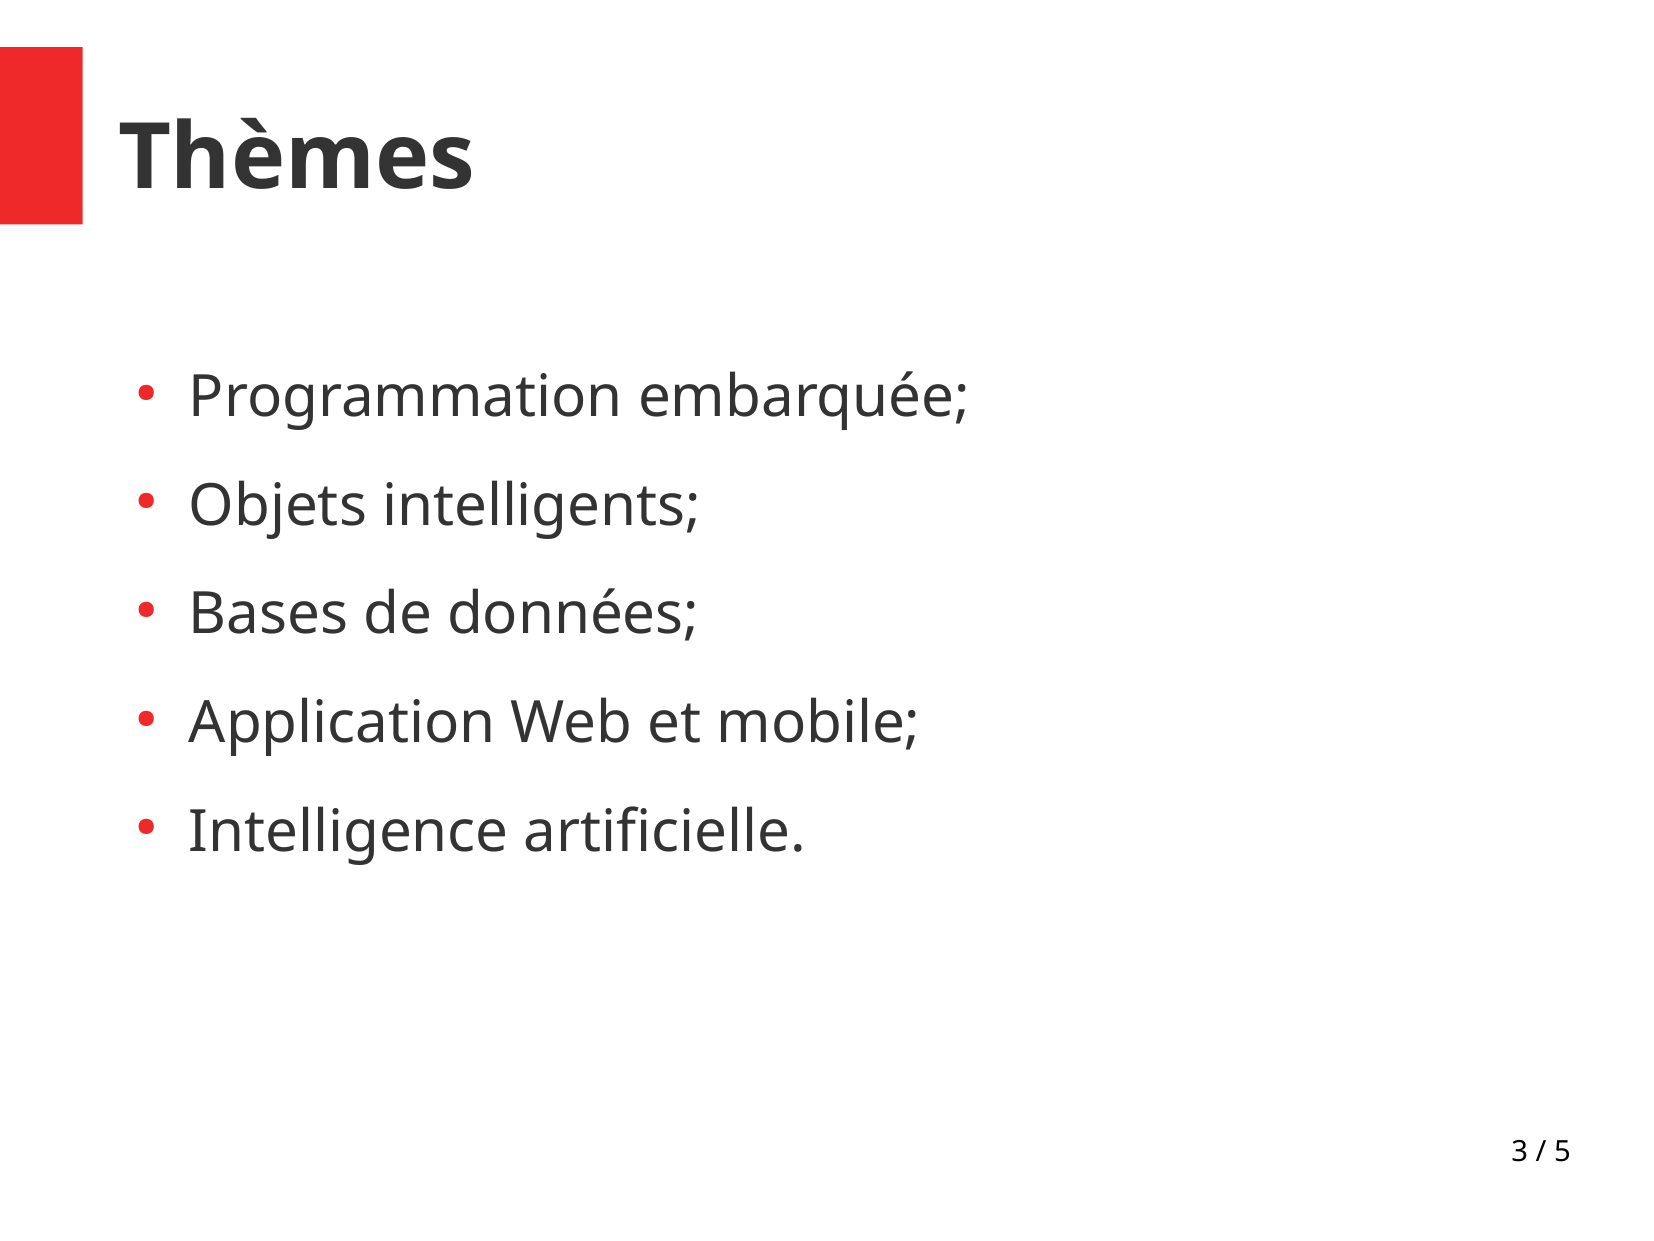

# Thèmes
Programmation embarquée;
Objets intelligents;
Bases de données;
Application Web et mobile;
Intelligence artificielle.
3